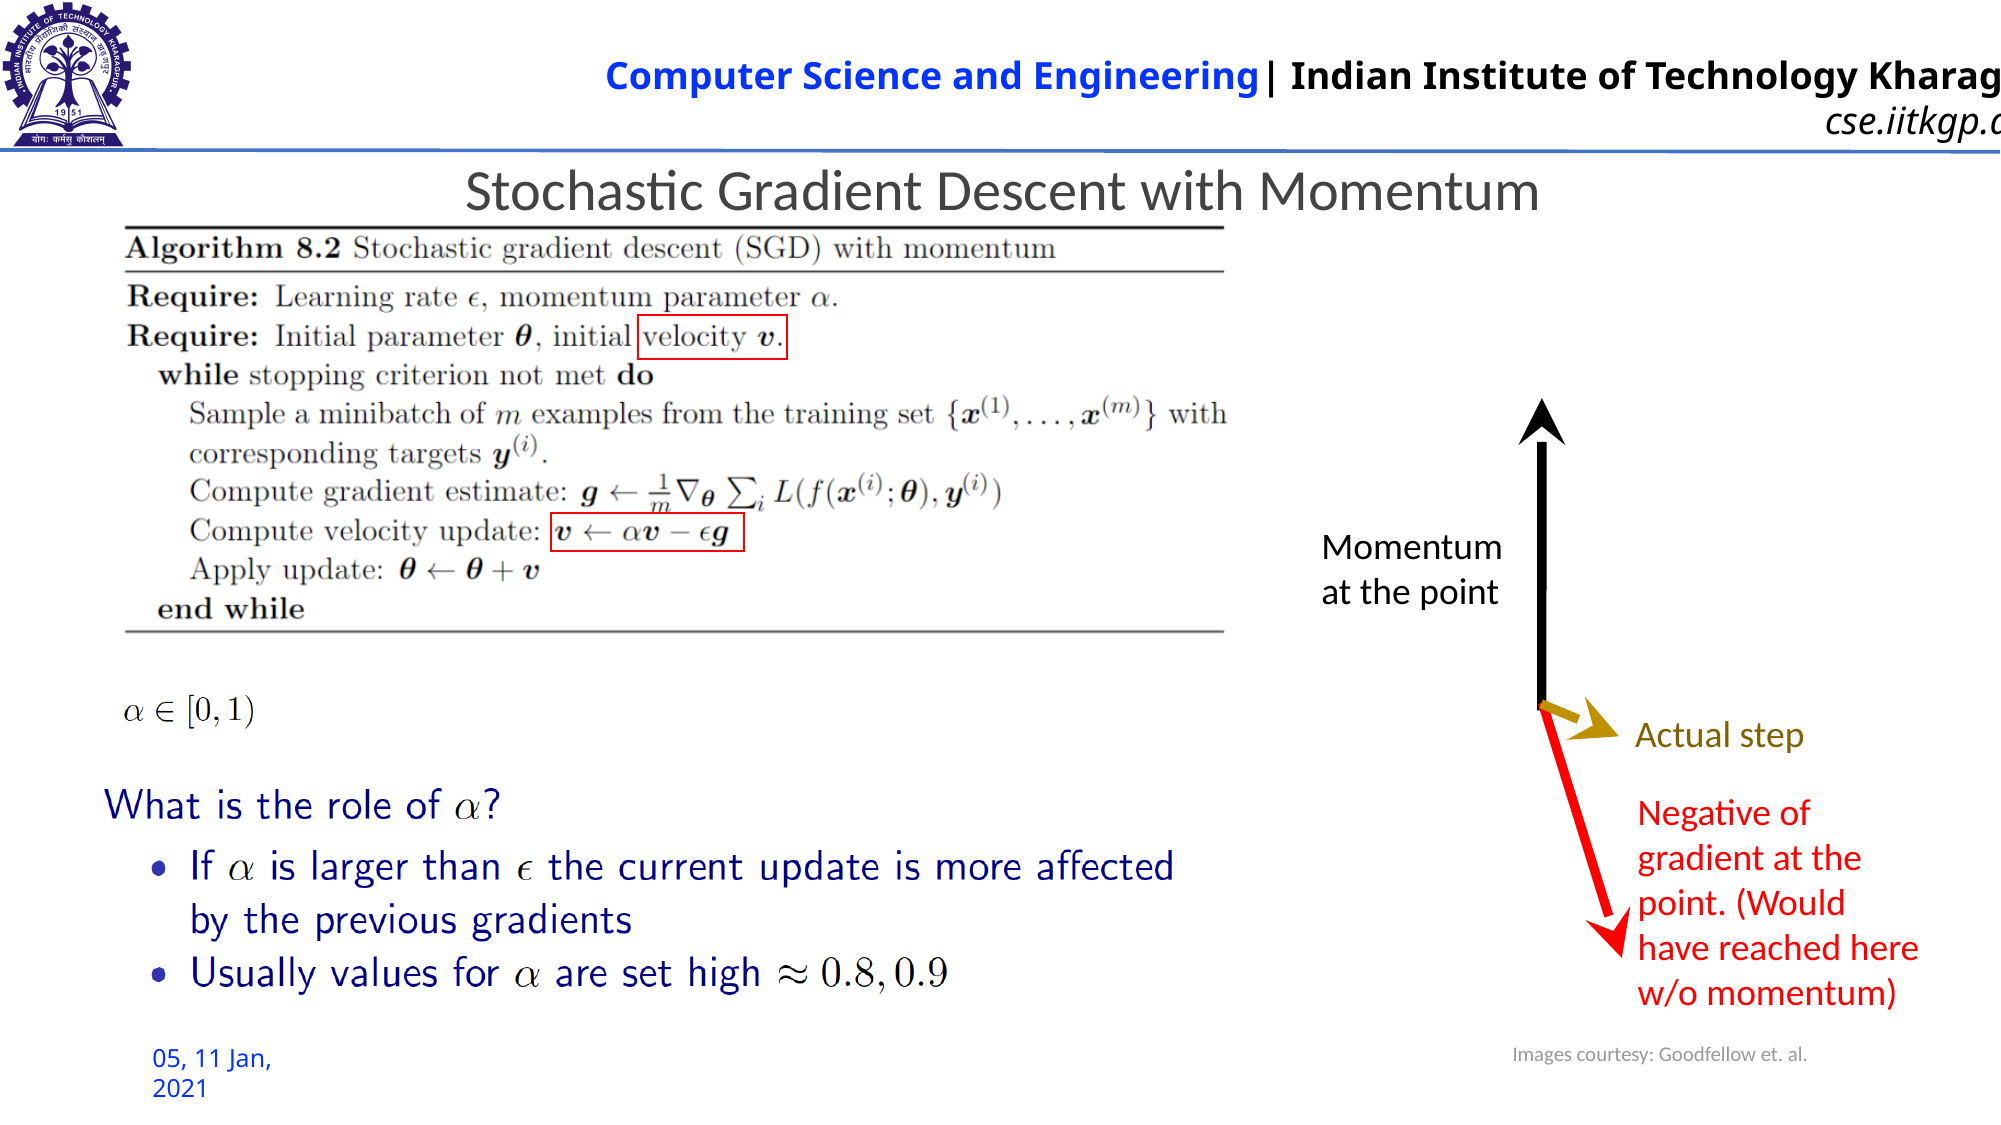

Stochastic Gradient Descent with Momentum
Momentum at the point
Actual step
Negative of gradient at the point. (Would have reached here w/o momentum)
Images courtesy: Goodfellow et. al.
05, 11 Jan, 2021